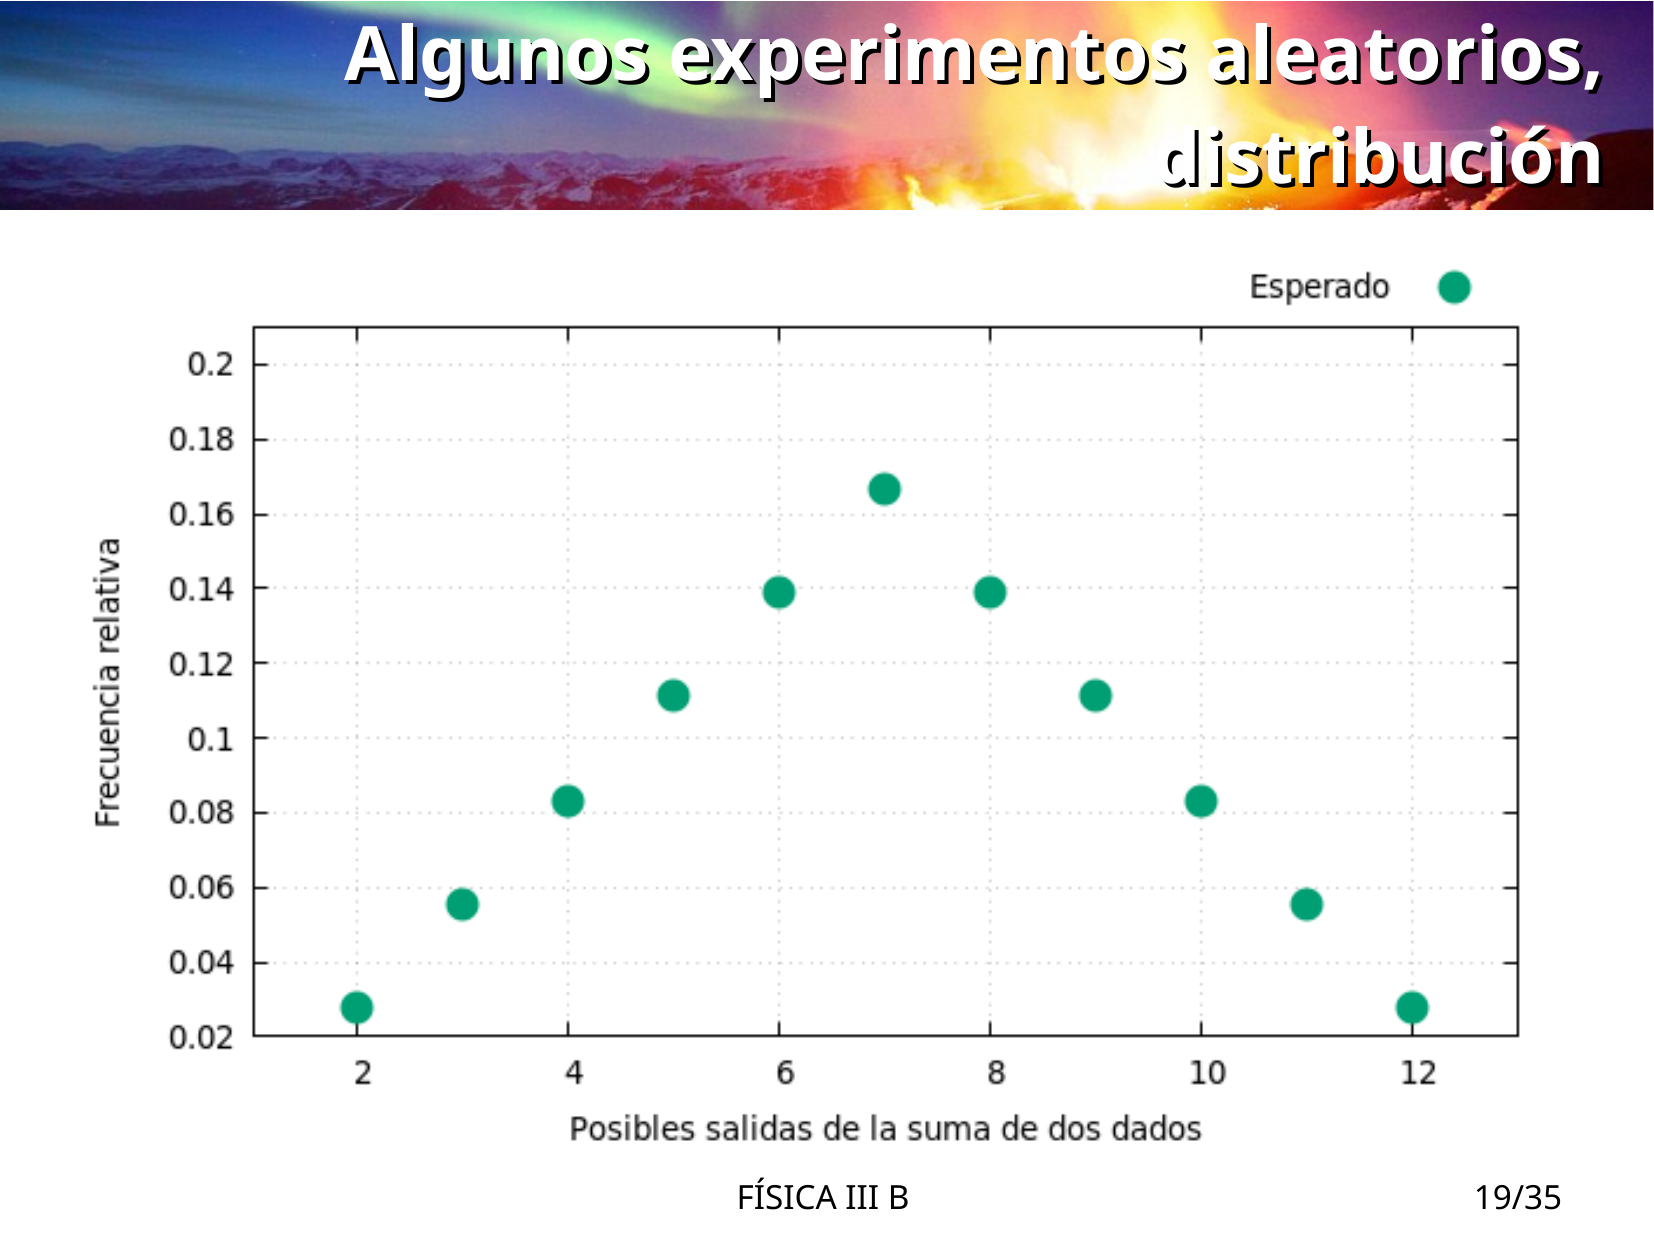

# Algunos experimentos aleatorios, distribución
FÍSICA III B
19